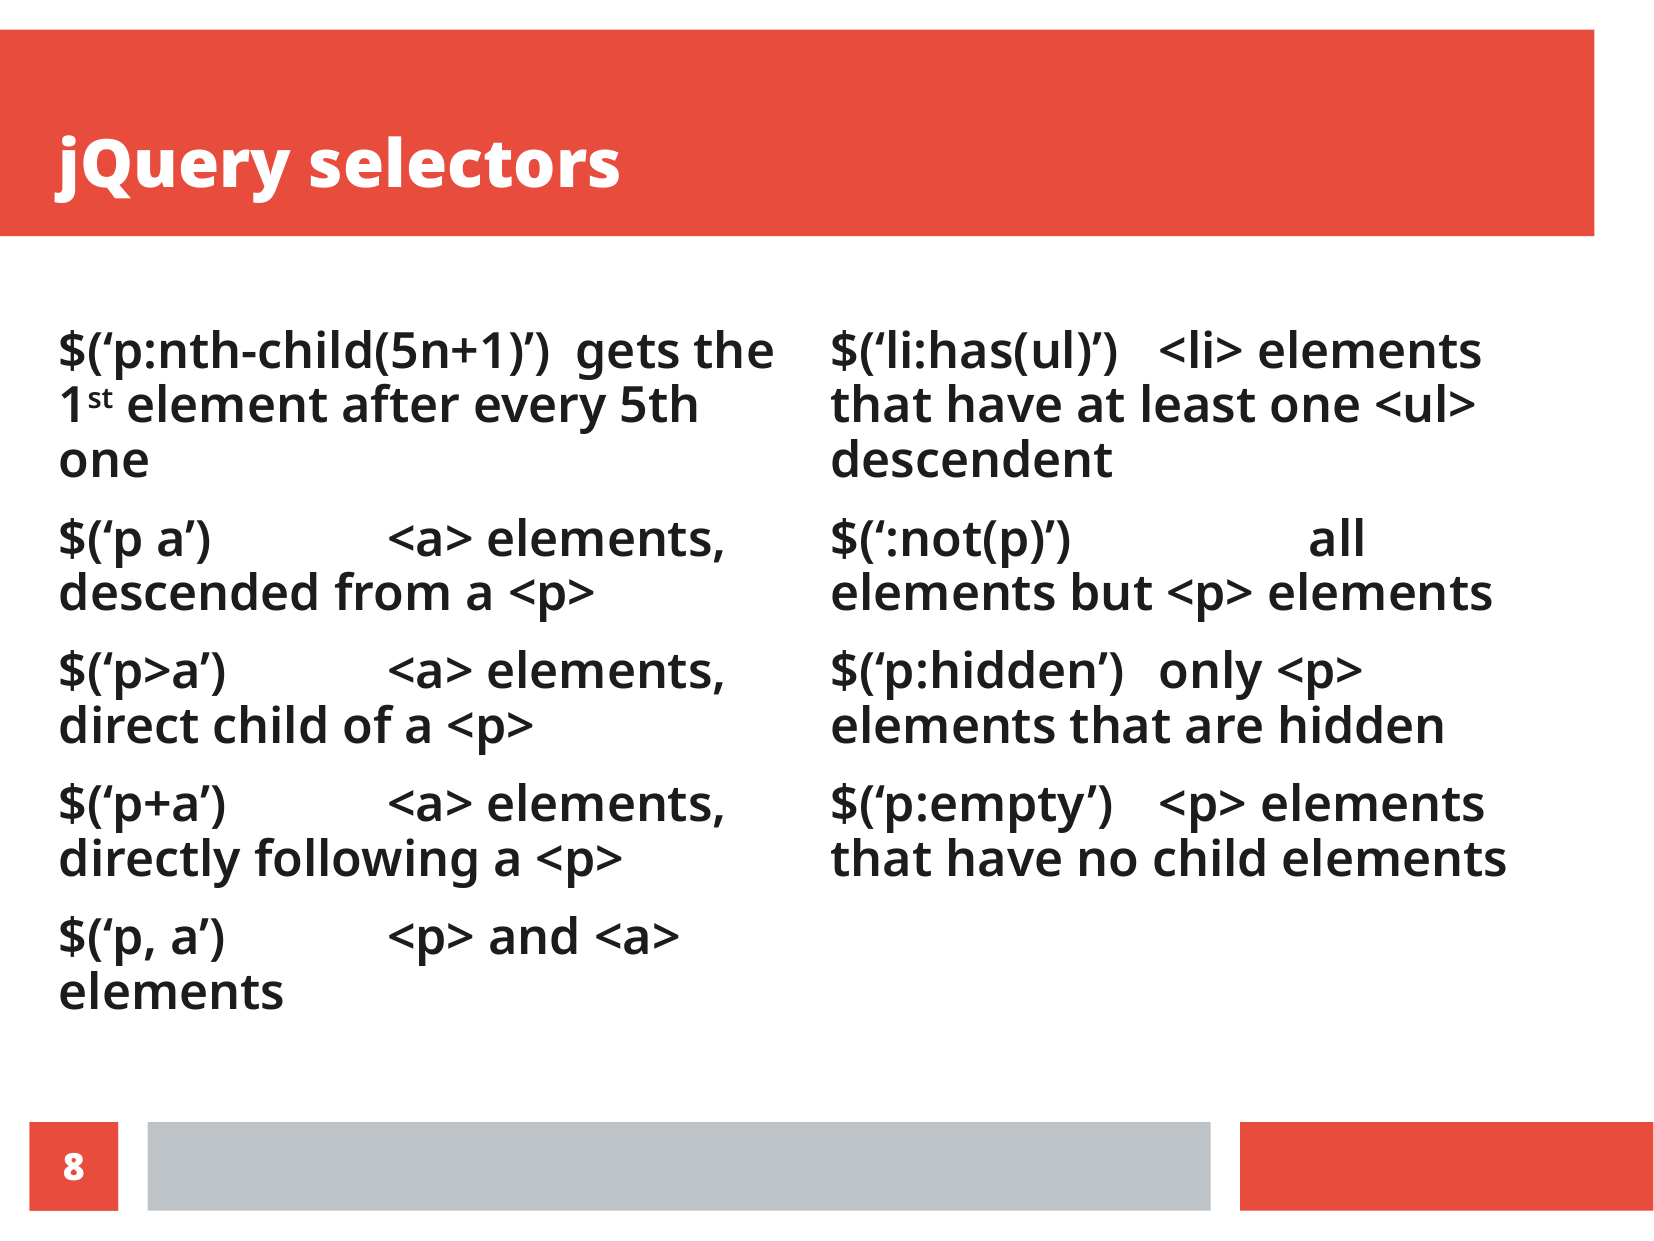

# jQuery selectors
$(‘p:nth-child(5n+1)’)	gets the 1st element after every 5th one
$(‘p a’)		<a> elements, descended from a <p>
$(‘p>a’)		<a> elements, direct child of a <p>
$(‘p+a’)		<a> elements, directly following a <p>
$(‘p, a’)		<p> and <a> elements
$(‘li:has(ul)’)	<li> elements that have at least one <ul> descendent
$(‘:not(p)’)		all elements but <p> elements
$(‘p:hidden’)	only <p> elements that are hidden
$(‘p:empty’)	<p> elements that have no child elements
8